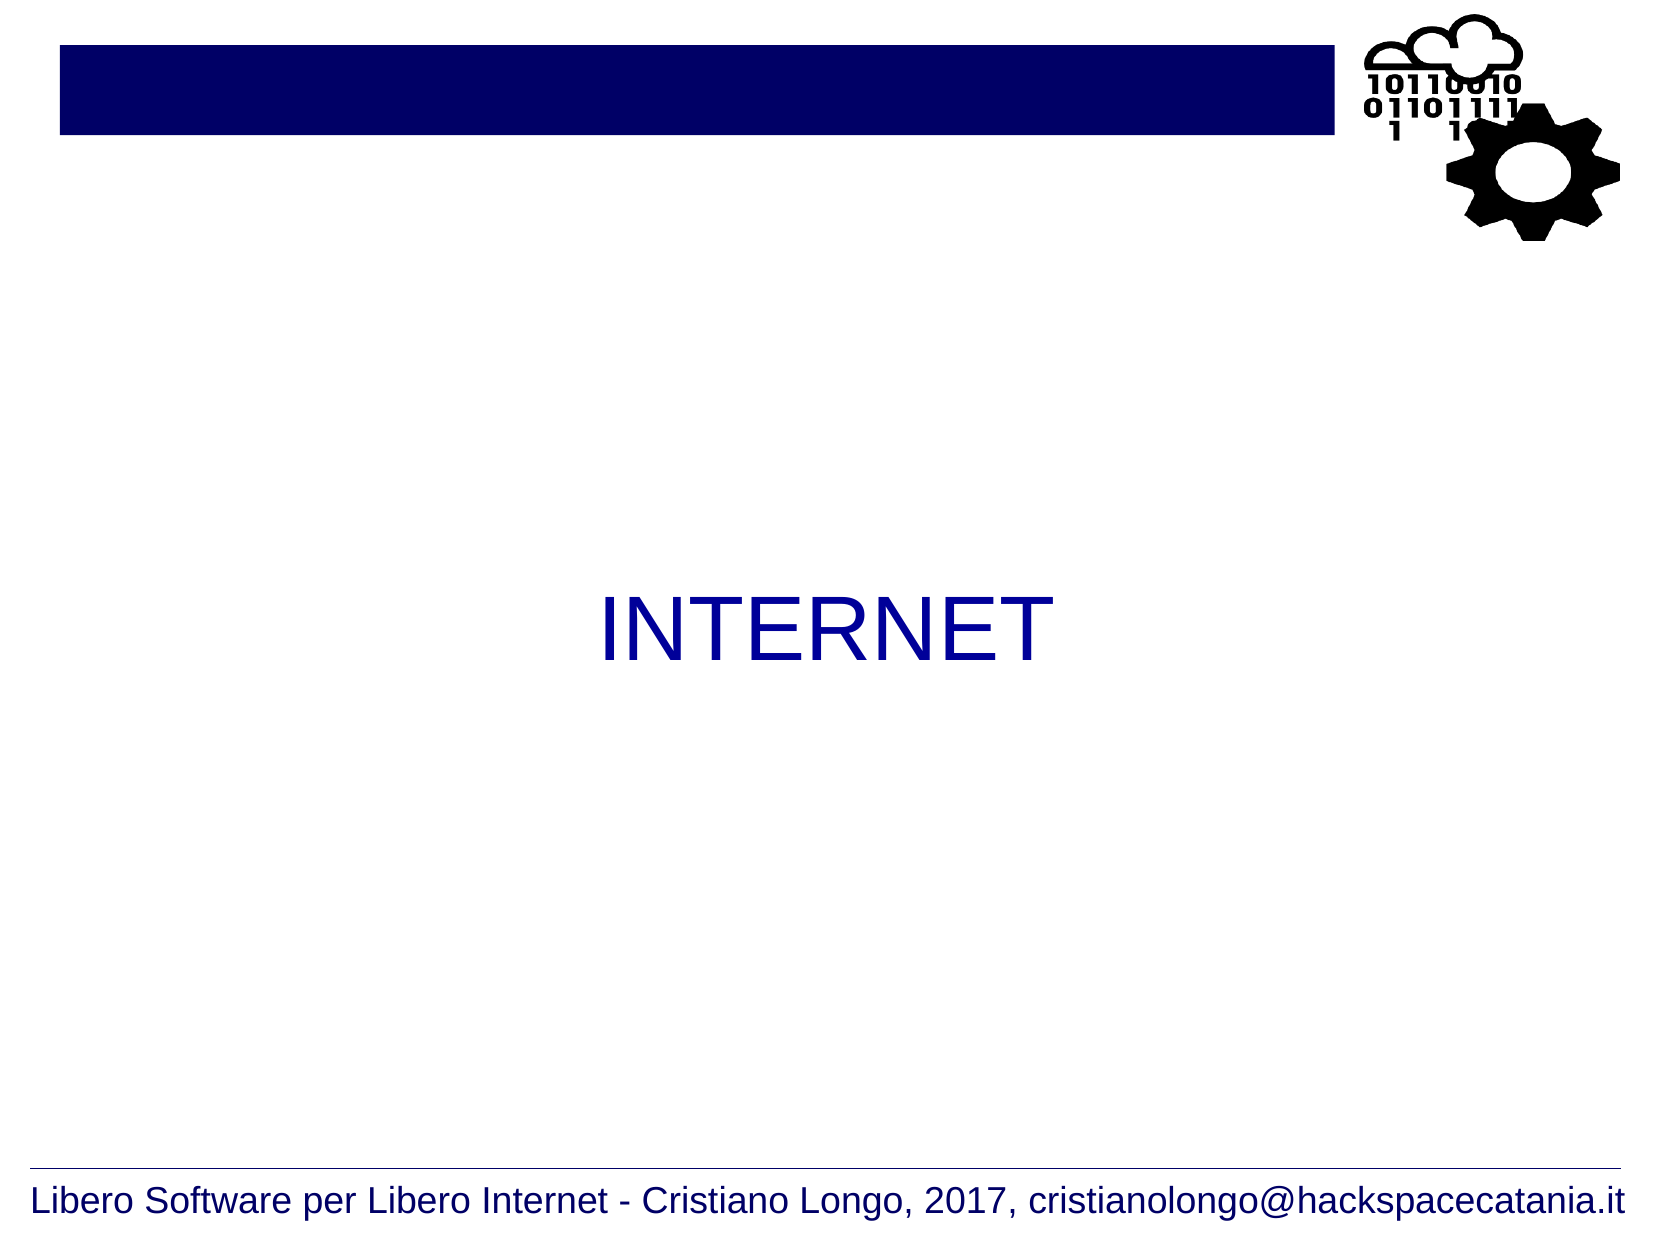

#
INTERNET
Libero Software per Libero Internet - Cristiano Longo, 2017, cristianolongo@hackspacecatania.it